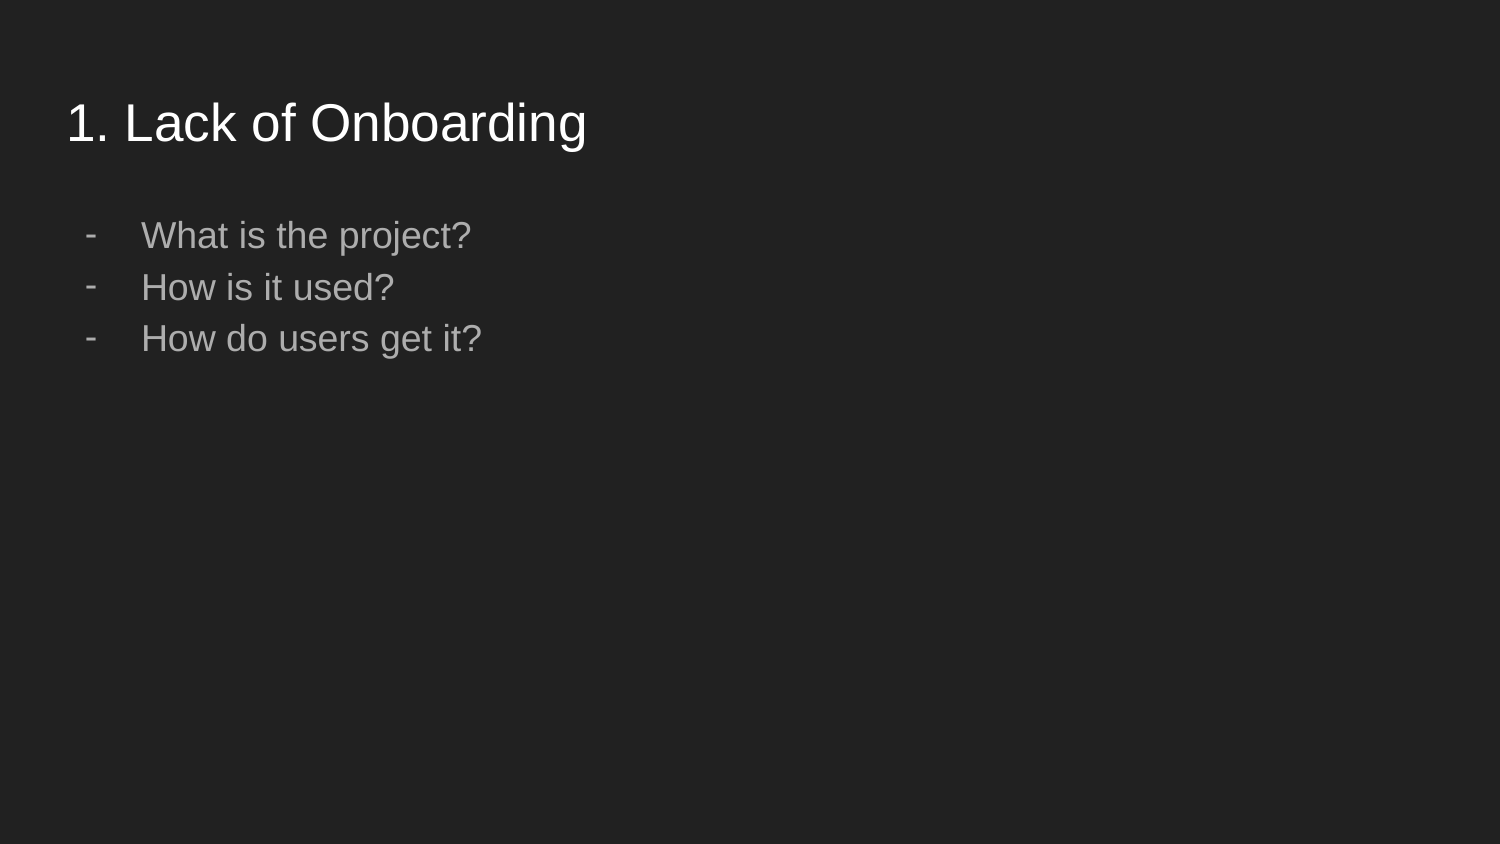

# 1. Lack of Onboarding
What is the project?
How is it used?
How do users get it?